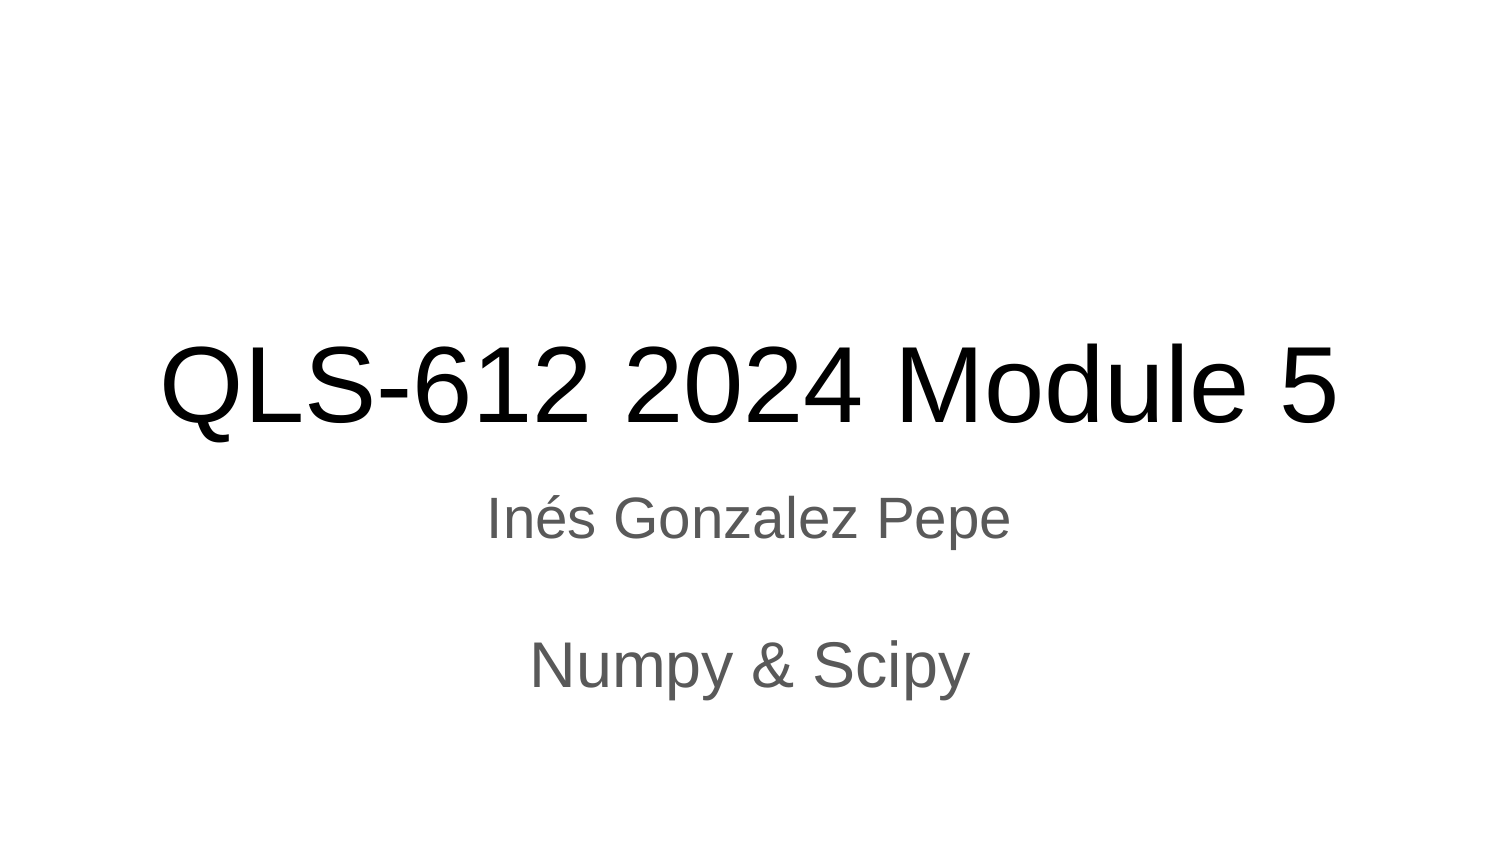

# QLS-612 2024 Module 5
Inés Gonzalez Pepe
Numpy & Scipy